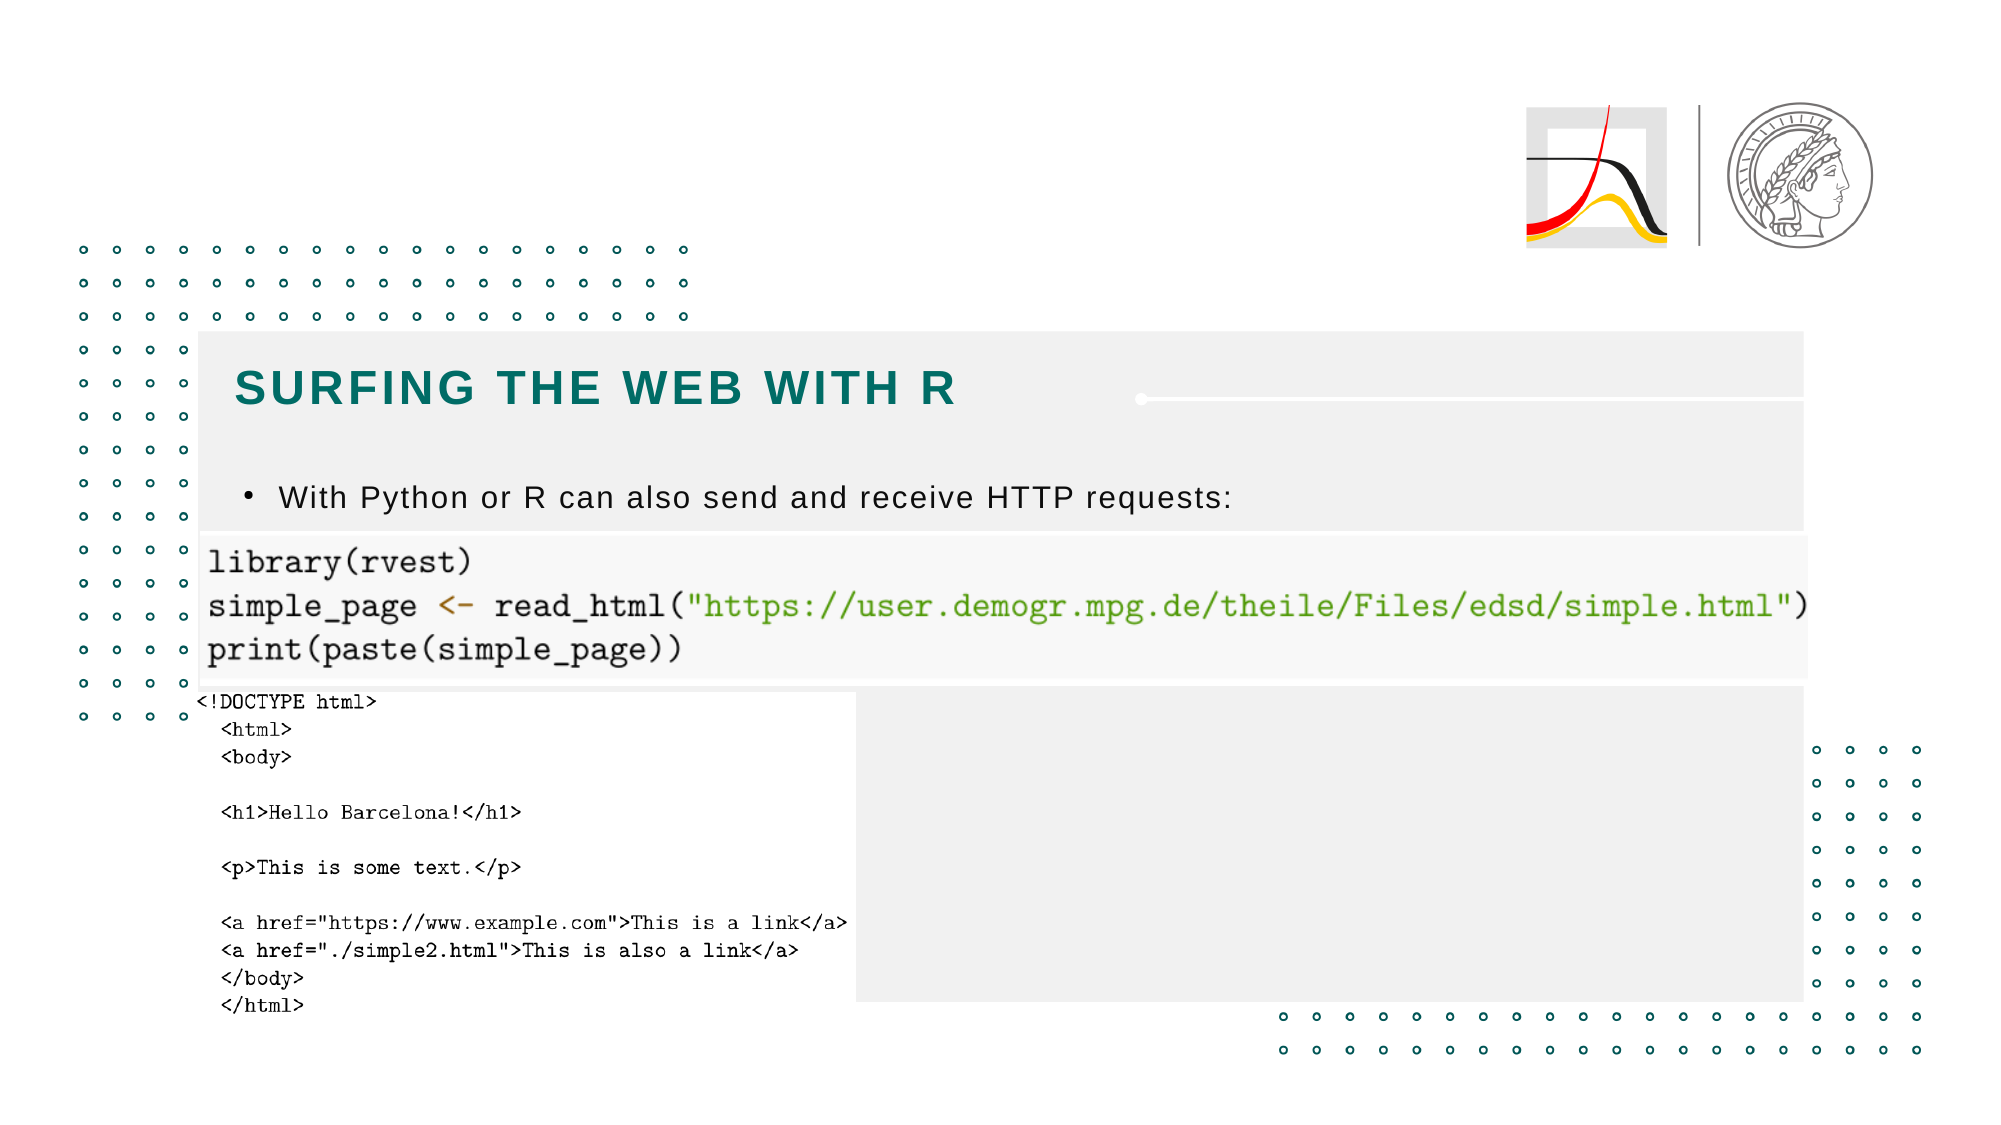

# Surfing the web with R
With Python or R can also send and receive HTTP requests: